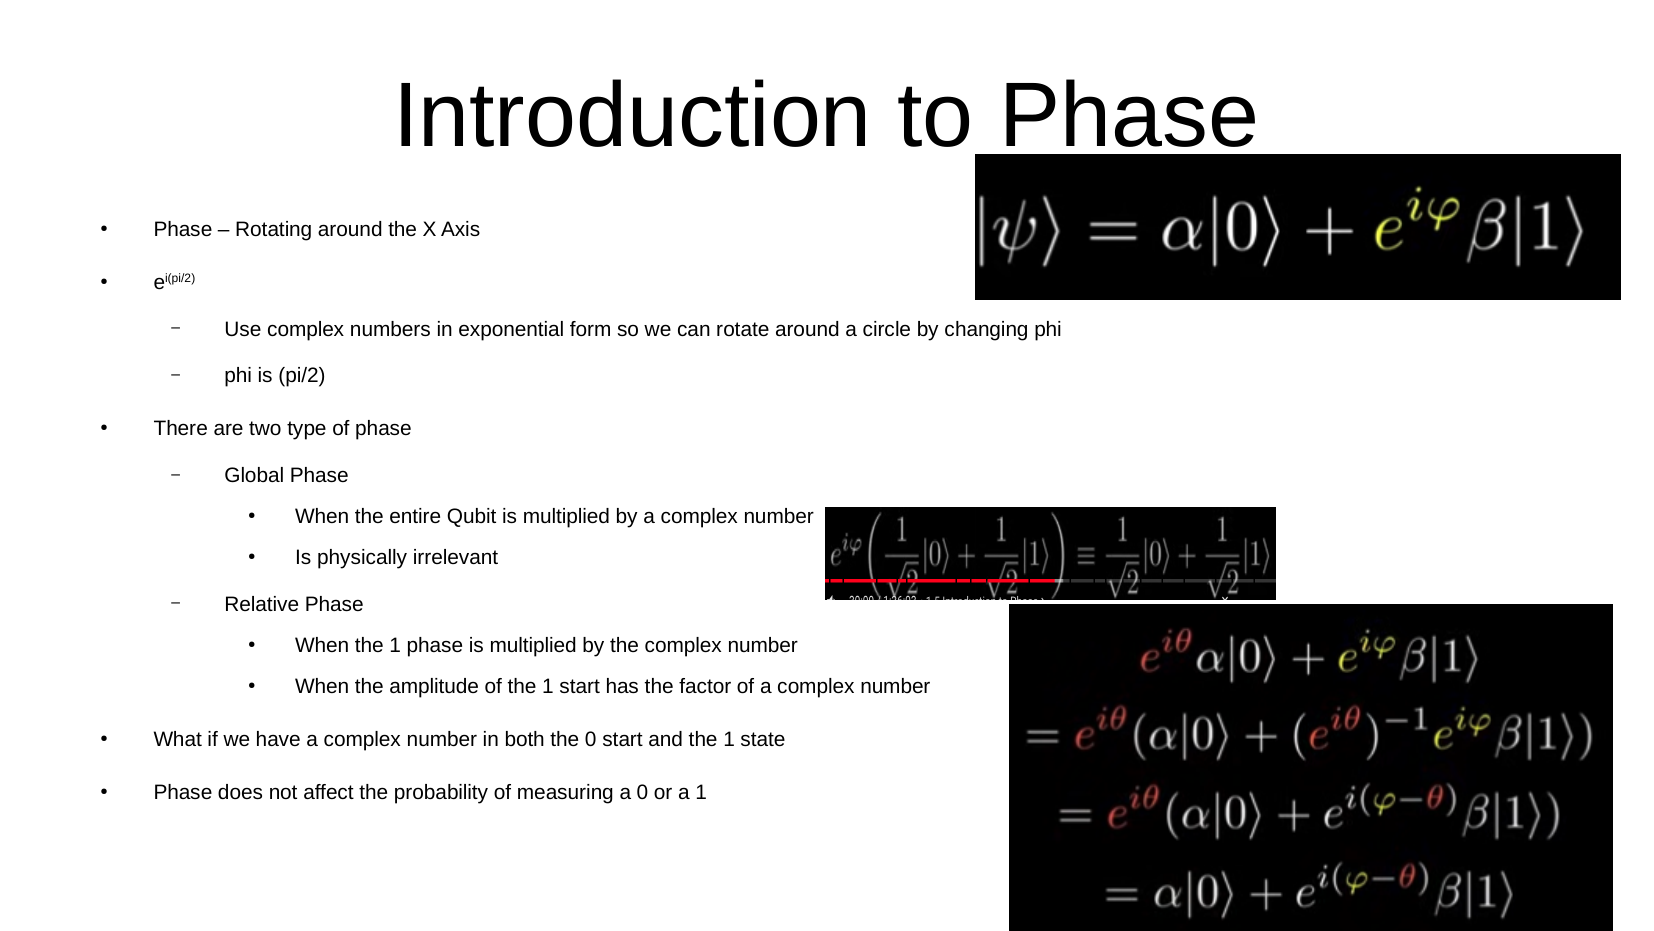

# Introduction to Phase
Phase – Rotating around the X Axis
ei(pi/2)
Use complex numbers in exponential form so we can rotate around a circle by changing phi
phi is (pi/2)
There are two type of phase
Global Phase
When the entire Qubit is multiplied by a complex number
Is physically irrelevant
Relative Phase
When the 1 phase is multiplied by the complex number
When the amplitude of the 1 start has the factor of a complex number
What if we have a complex number in both the 0 start and the 1 state
Phase does not affect the probability of measuring a 0 or a 1